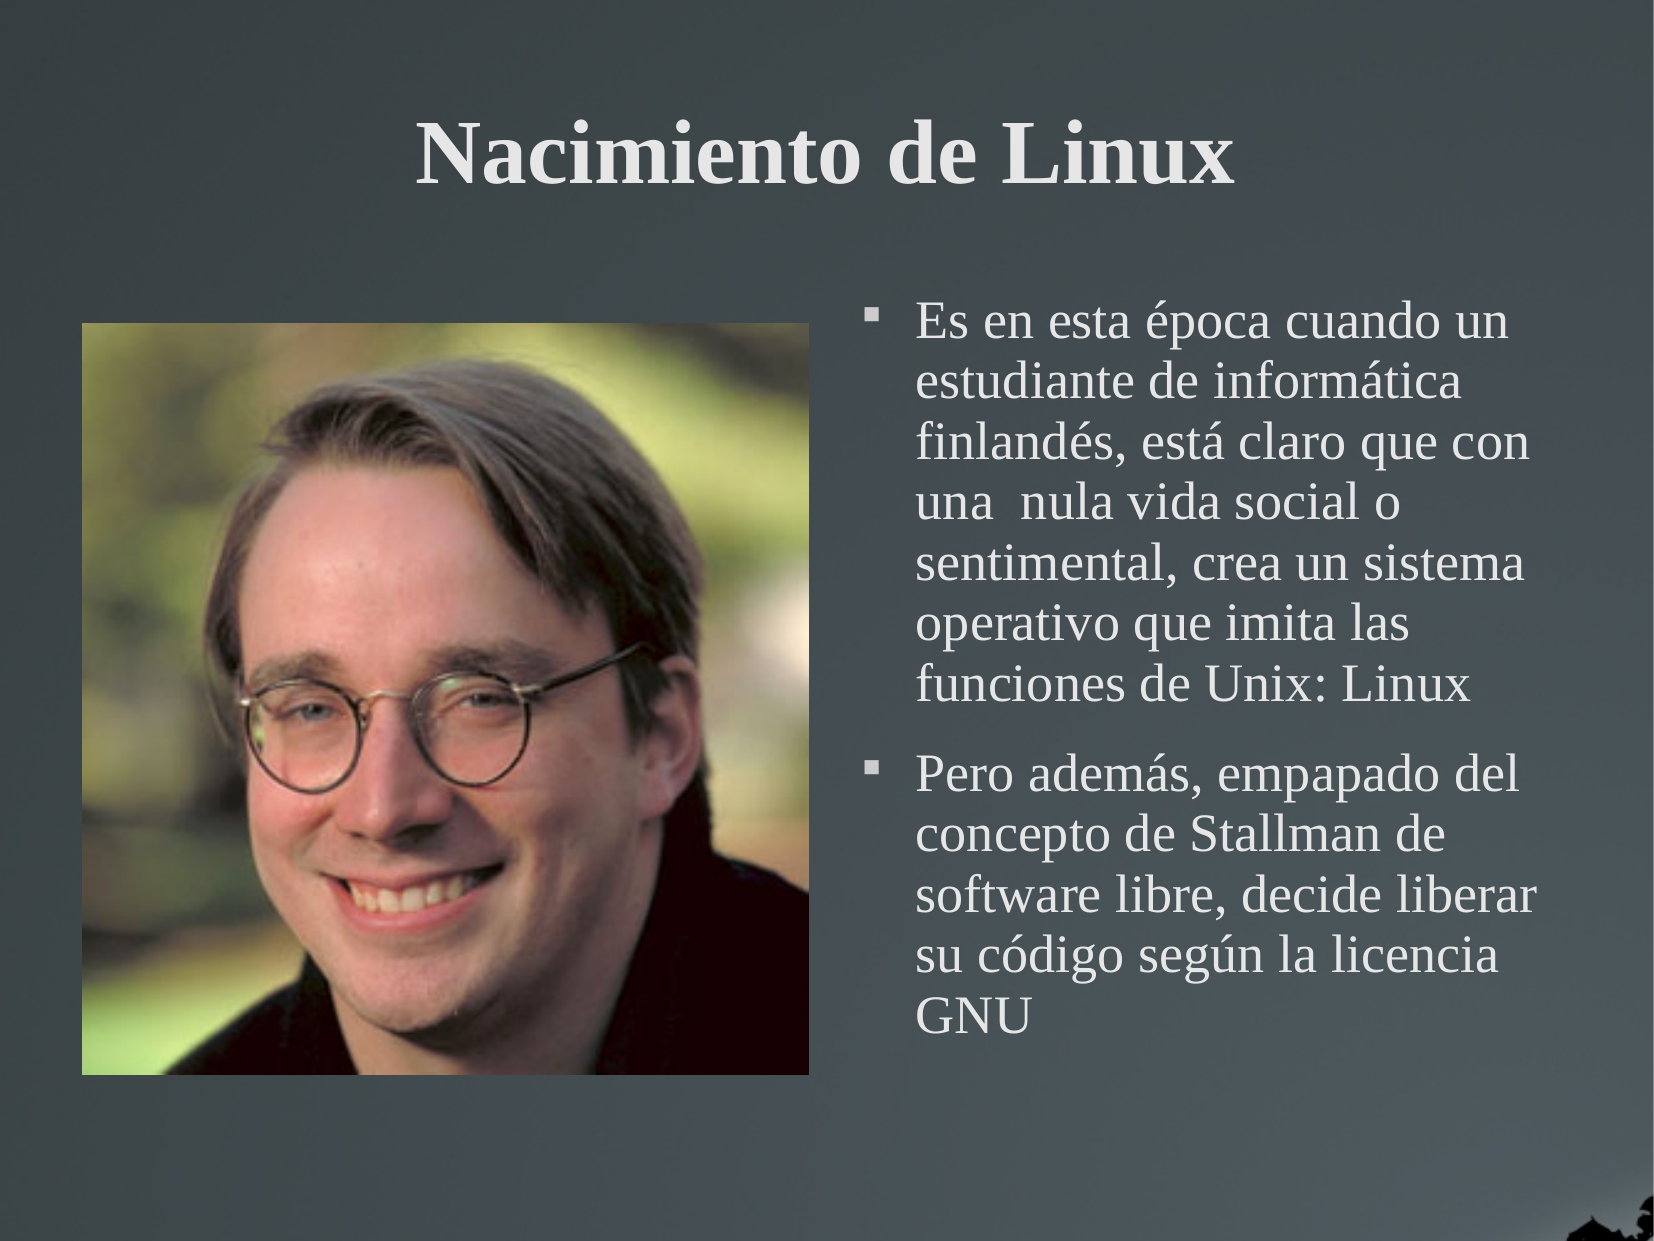

# Nacimiento de Linux
Es en esta época cuando un estudiante de informática finlandés, está claro que con una nula vida social o sentimental, crea un sistema operativo que imita las funciones de Unix: Linux
Pero además, empapado del concepto de Stallman de software libre, decide liberar su código según la licencia GNU